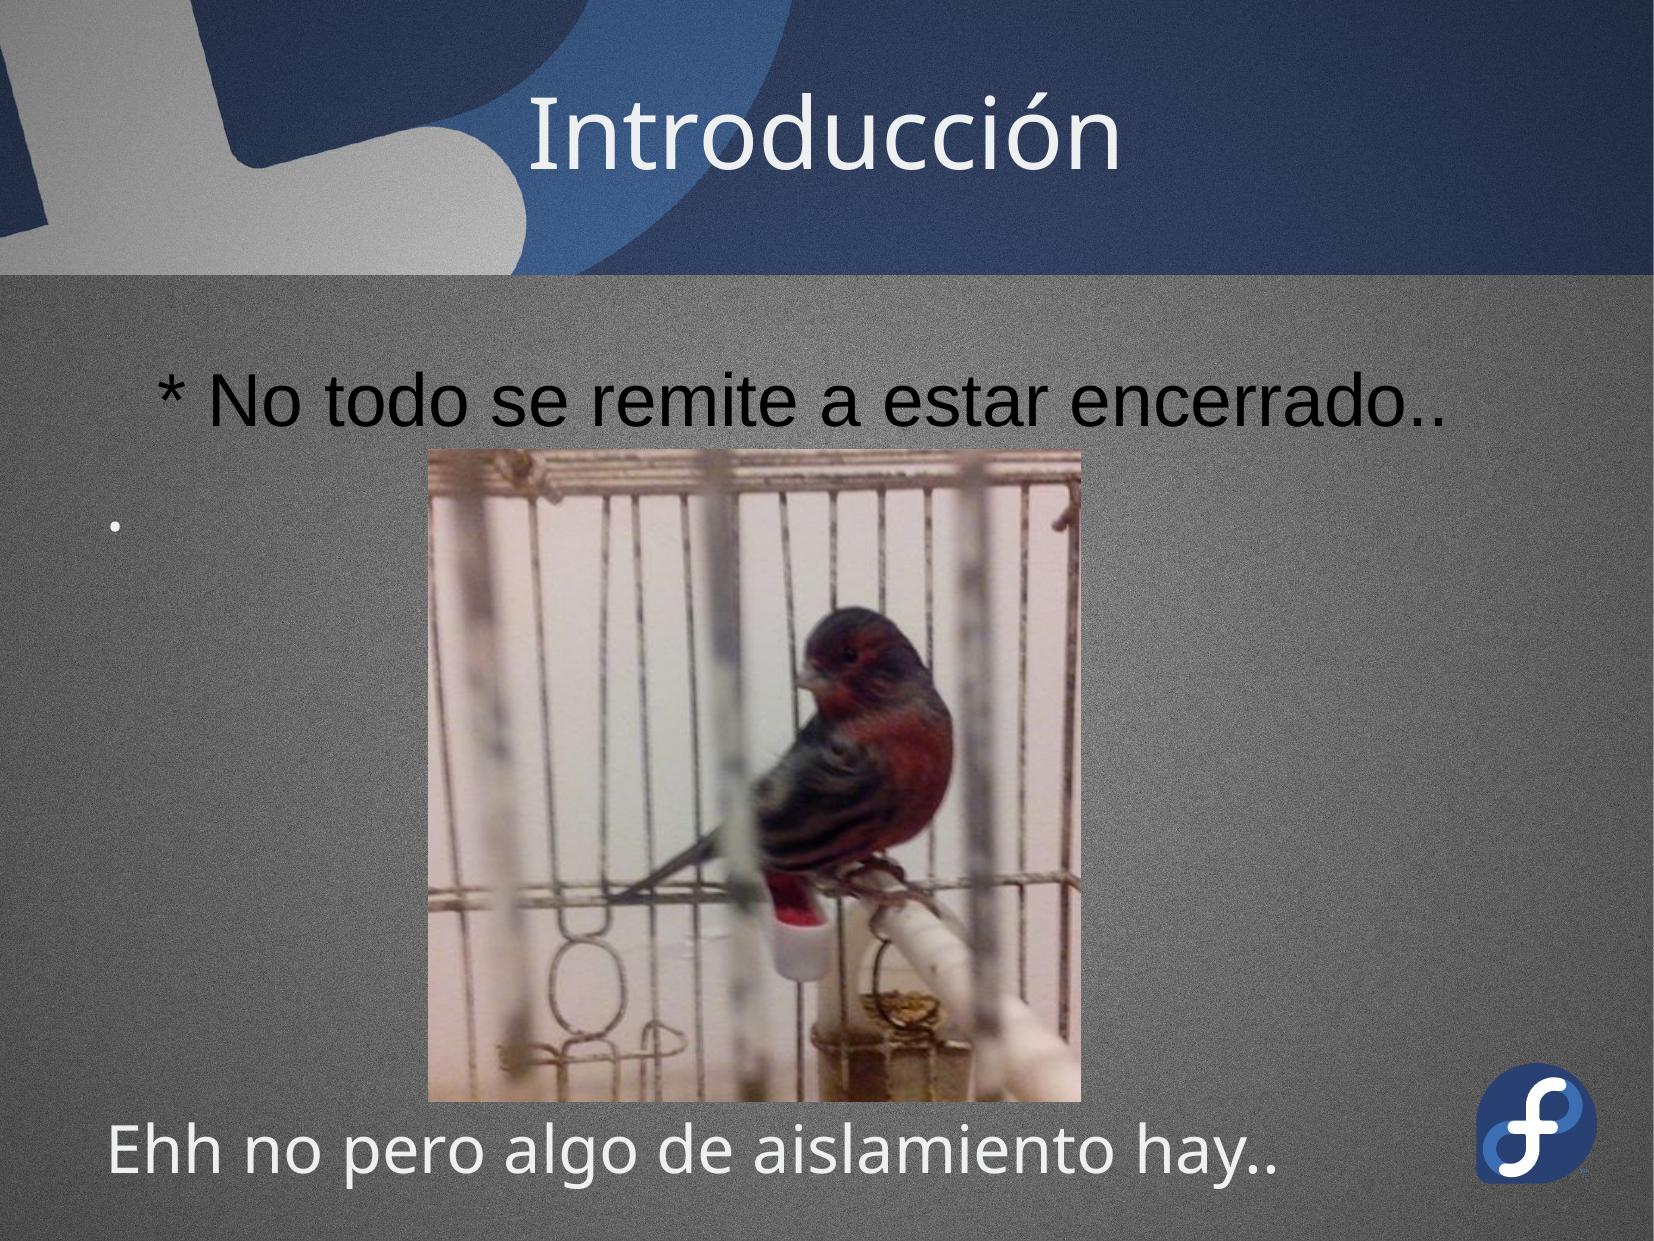

Introducción
* No todo se remite a estar encerrado..
Ehh no pero algo de aislamiento hay..